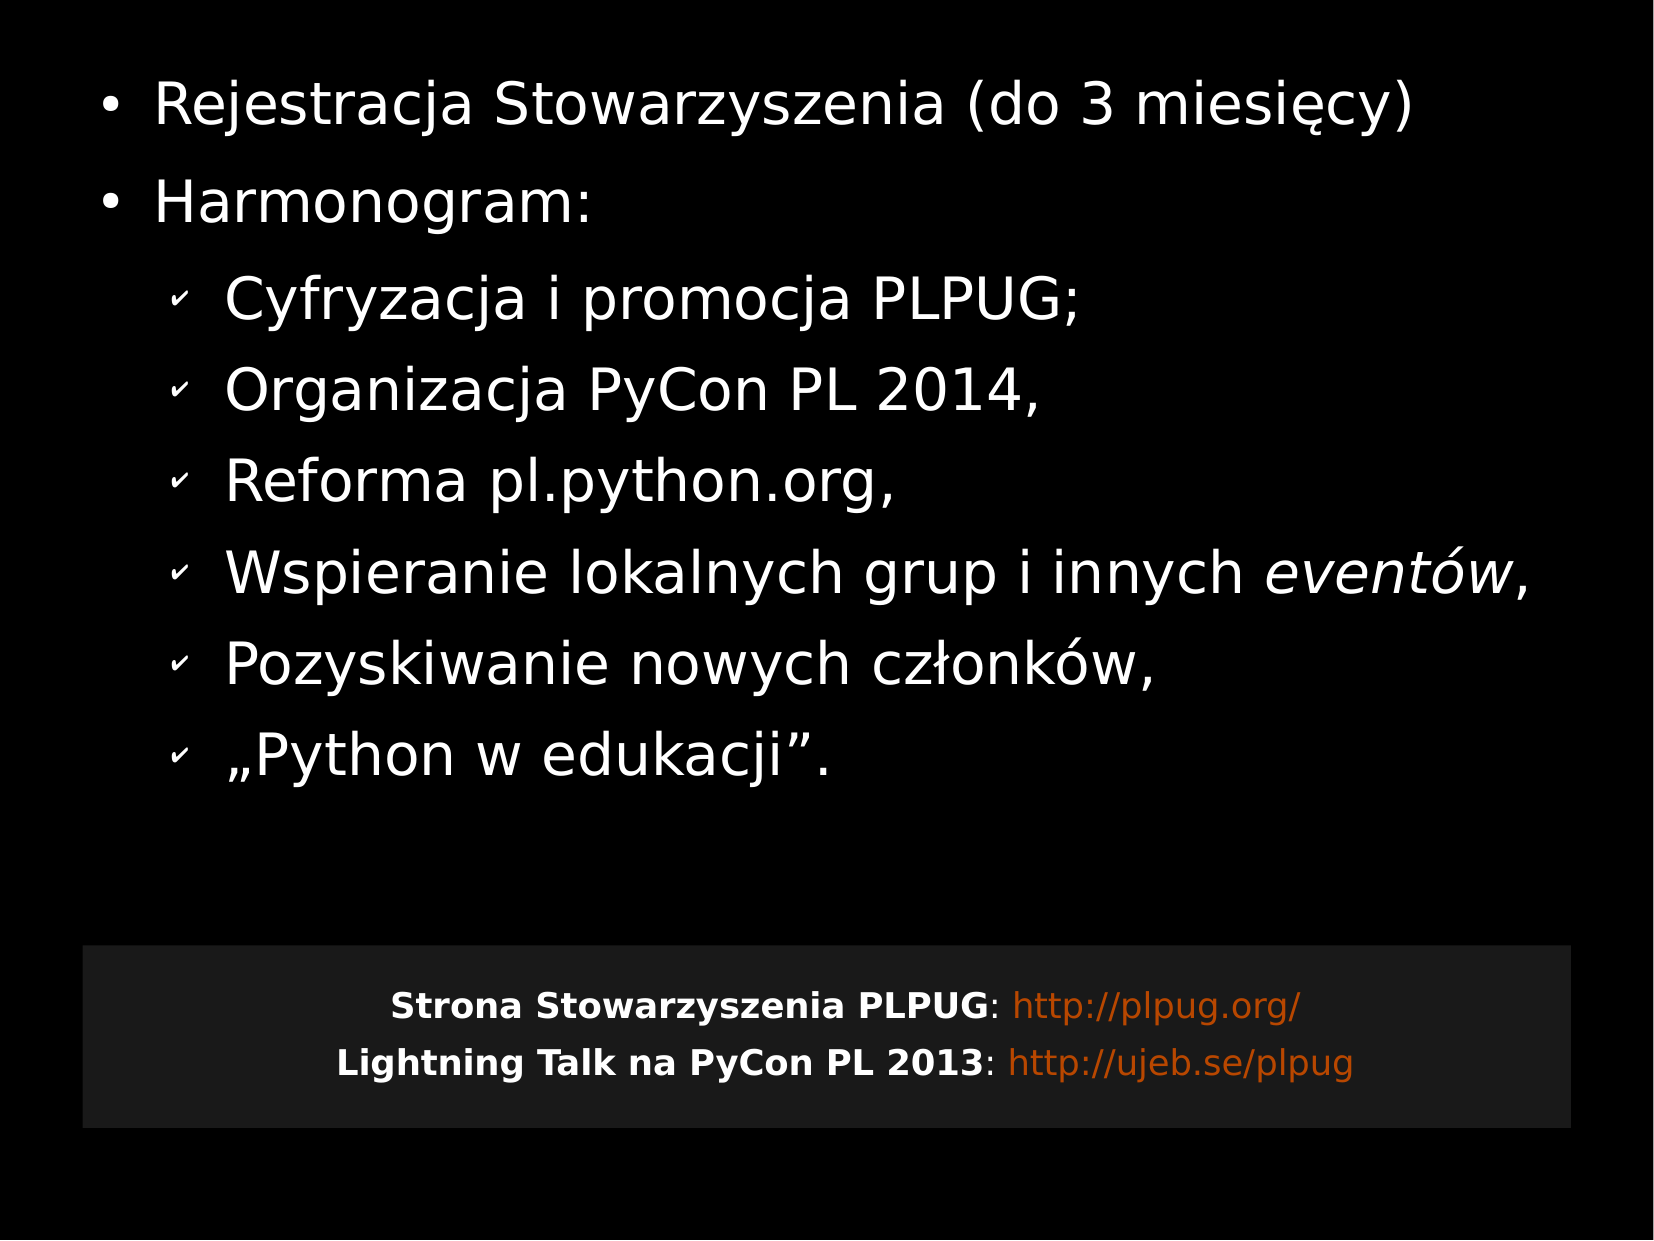

Rejestracja Stowarzyszenia (do 3 miesięcy)
Harmonogram:
Cyfryzacja i promocja PLPUG;
Organizacja PyCon PL 2014,
Reforma pl.python.org,
Wspieranie lokalnych grup i innych eventów,
Pozyskiwanie nowych członków,
„Python w edukacji”.
# Strona Stowarzyszenia PLPUG: http://plpug.org/
Lightning Talk na PyCon PL 2013: http://ujeb.se/plpug